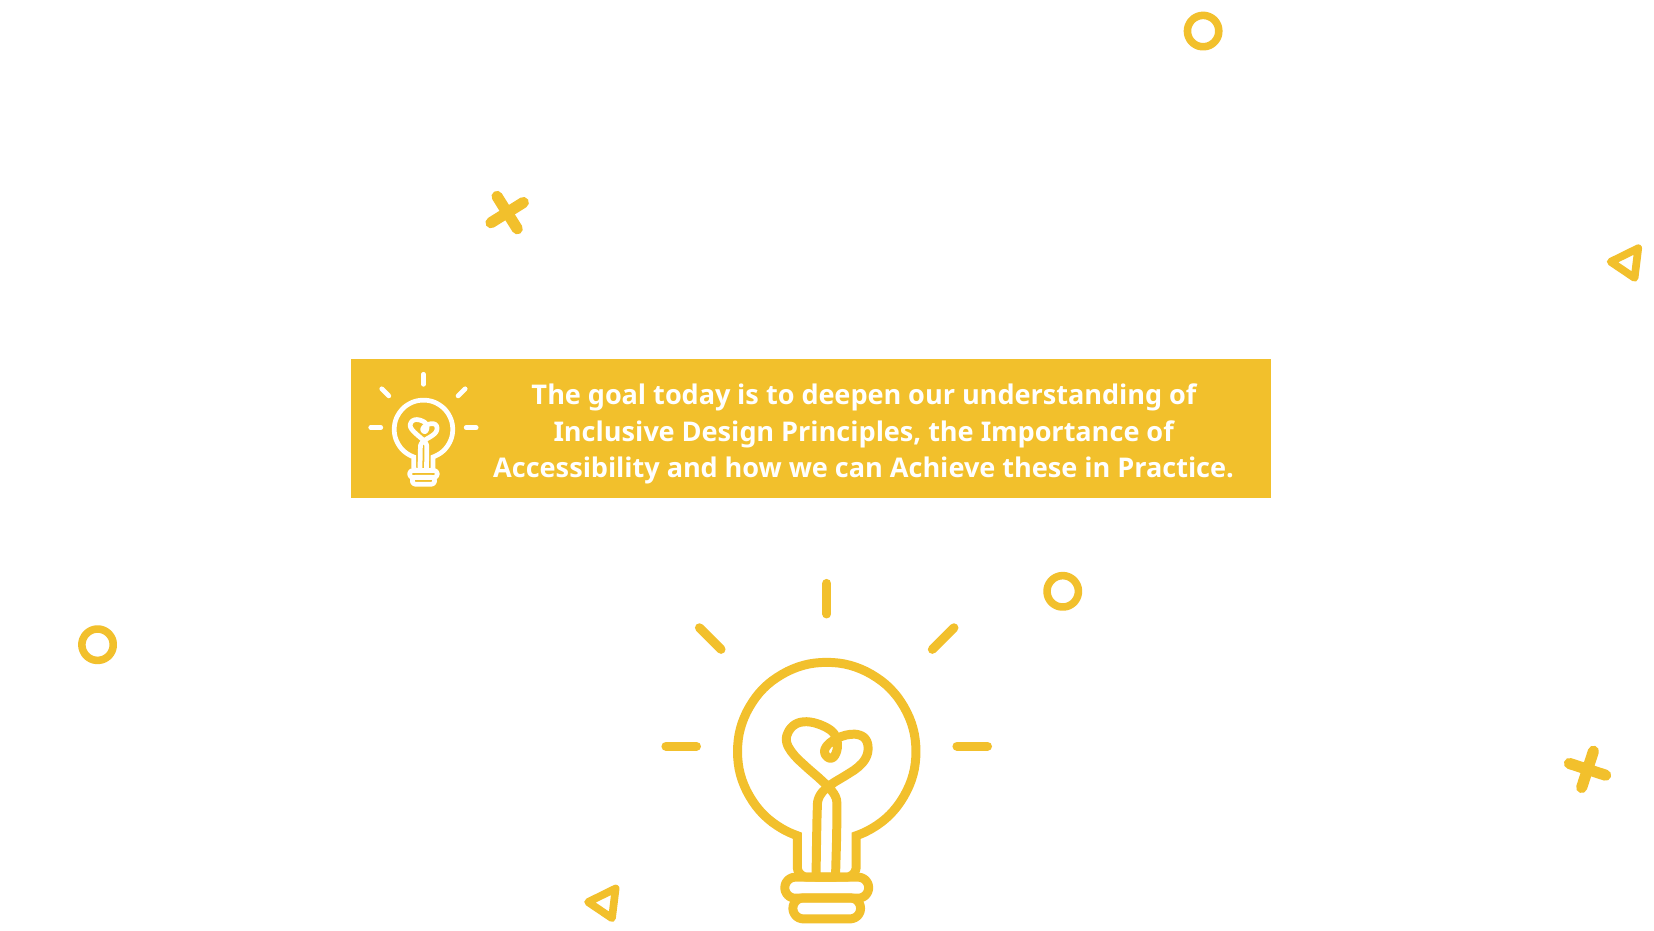

The goal today is to deepen our understanding of Inclusive Design Principles, the Importance of Accessibility and how we can Achieve these in Practice.